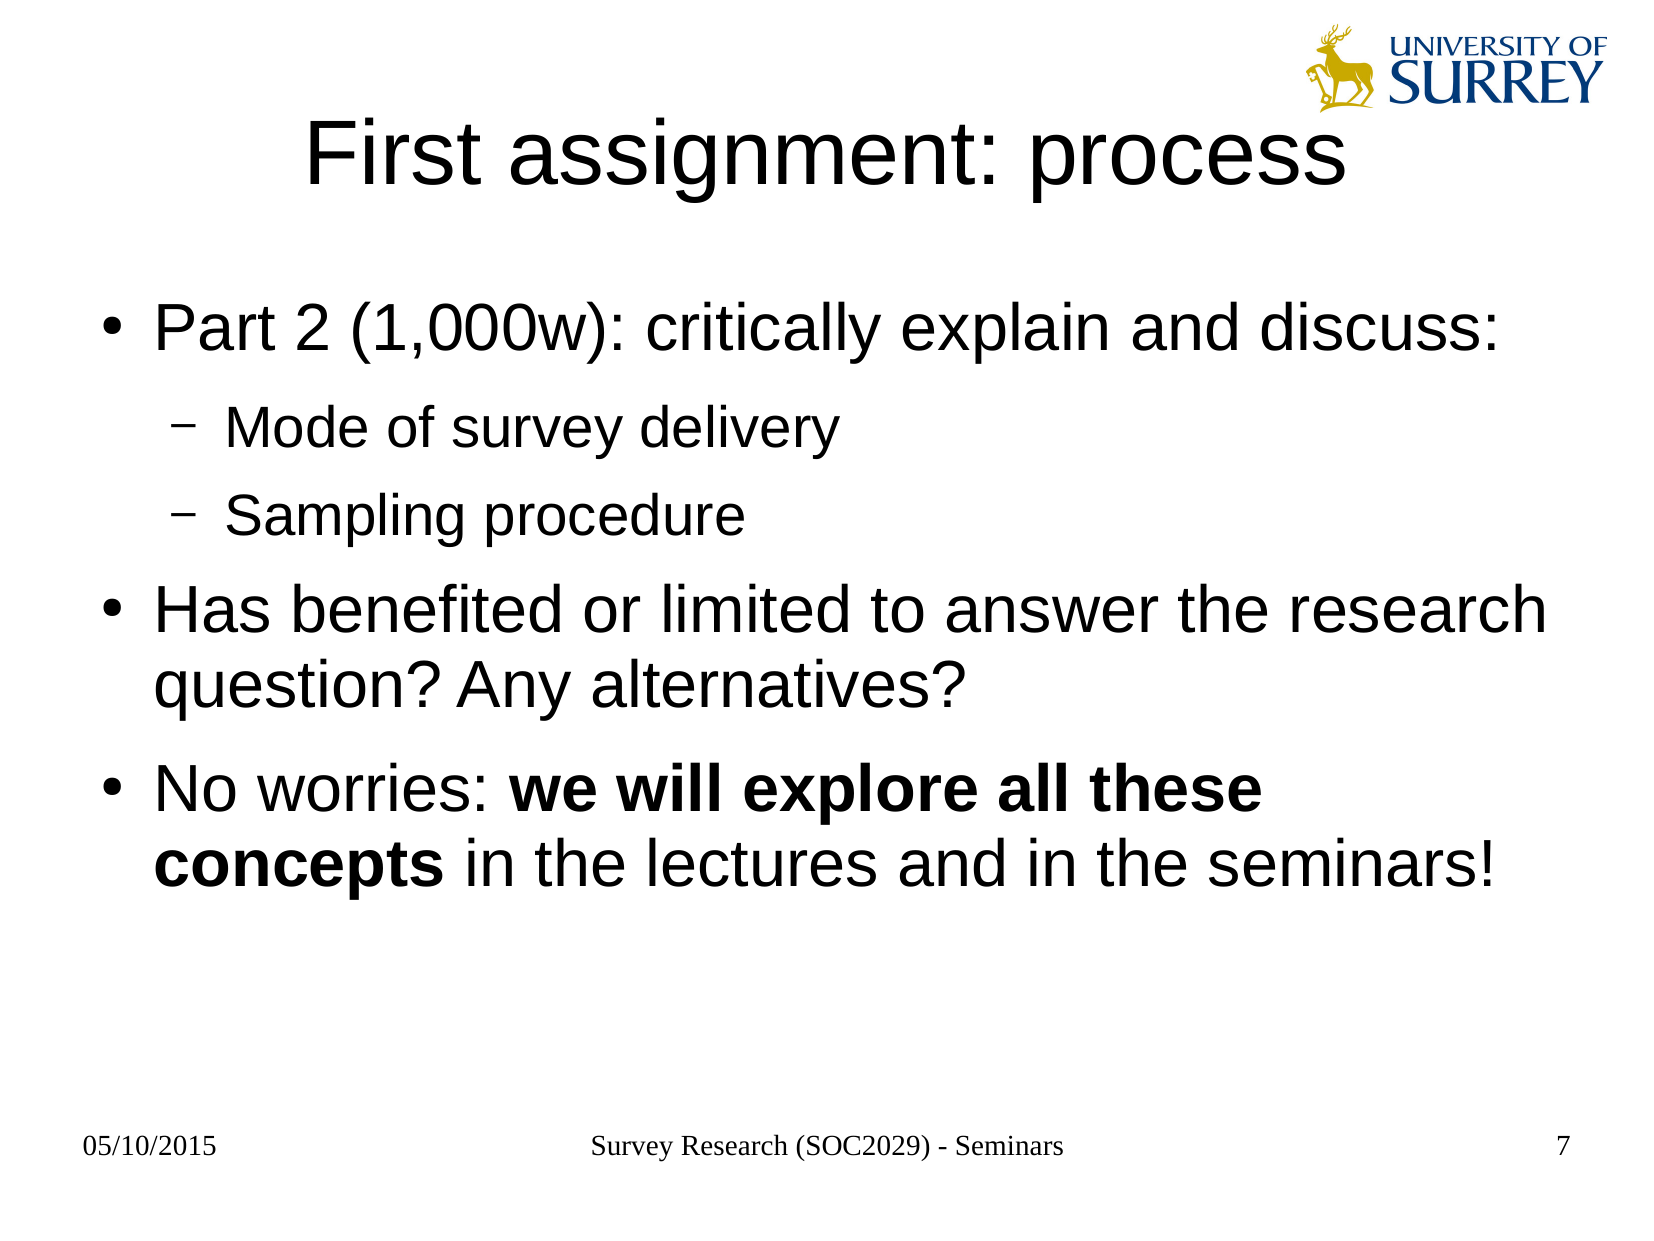

# First assignment: process
Part 2 (1,000w): critically explain and discuss:
Mode of survey delivery
Sampling procedure
Has benefited or limited to answer the research question? Any alternatives?
No worries: we will explore all these concepts in the lectures and in the seminars!
05/10/2015
7